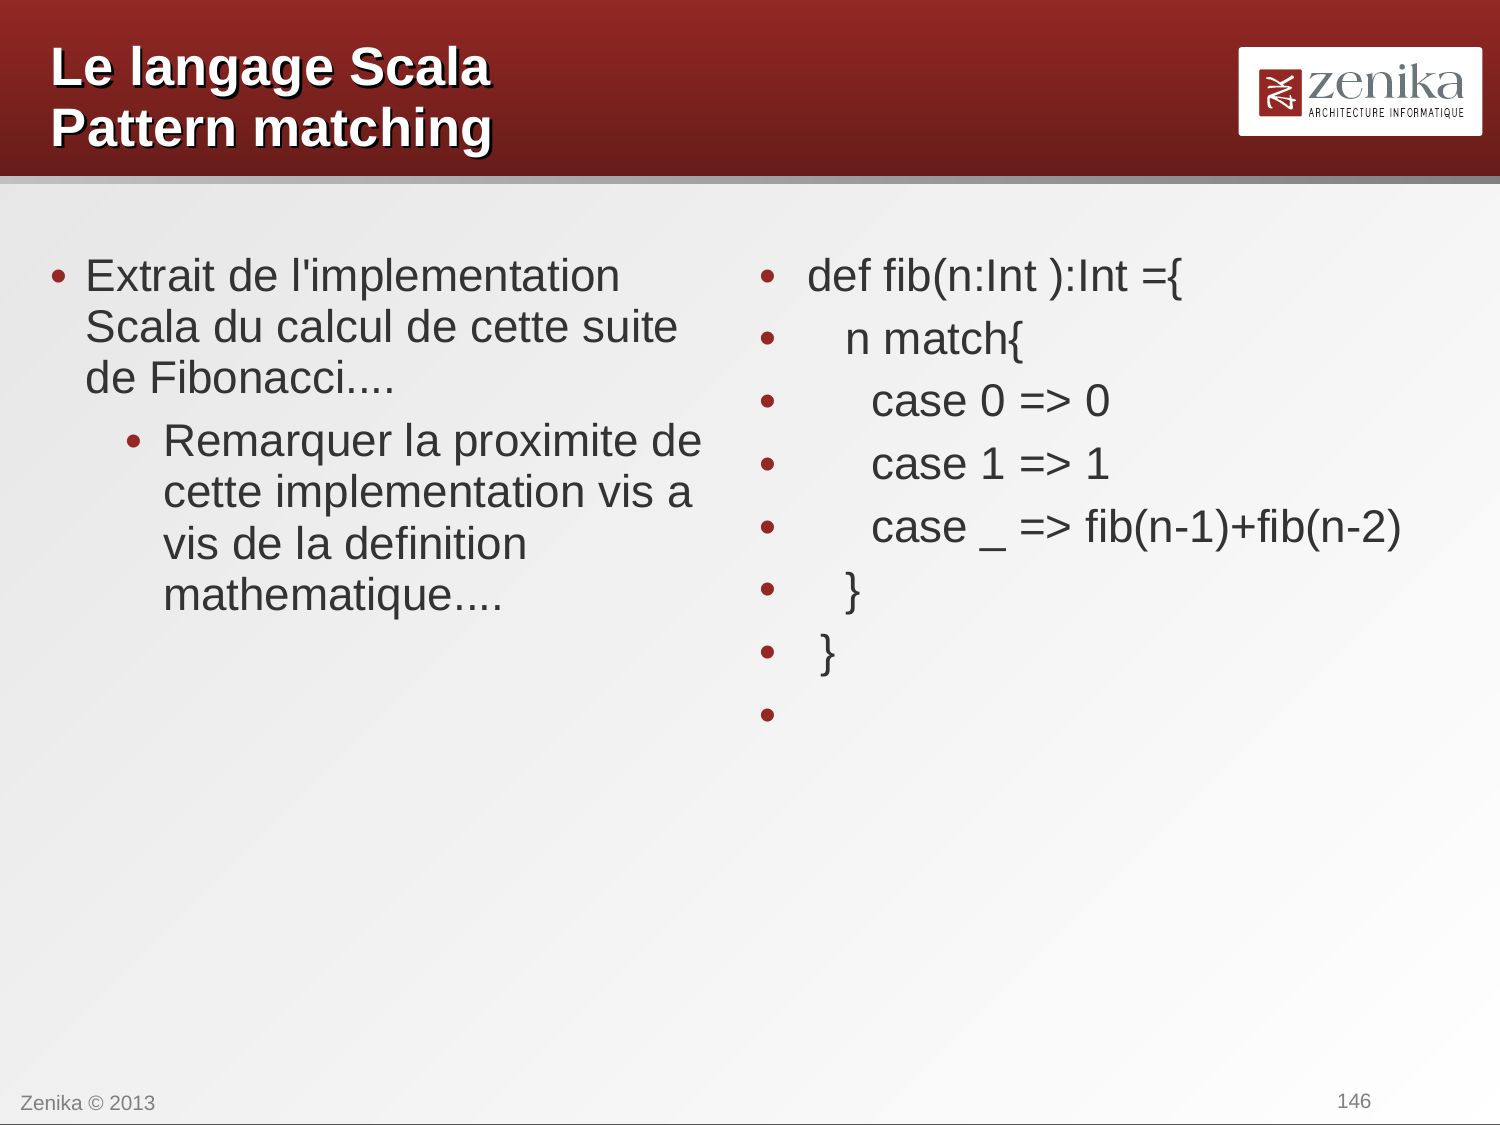

# Le langage Scala Pattern matching
Extrait de l'implementation Scala du calcul de cette suite de Fibonacci....
Remarquer la proximite de cette implementation vis a vis de la definition mathematique....
 def fib(n:Int ):Int ={
 n match{
 case 0 => 0
 case 1 => 1
 case _ => fib(n-1)+fib(n-2)
 }
 }